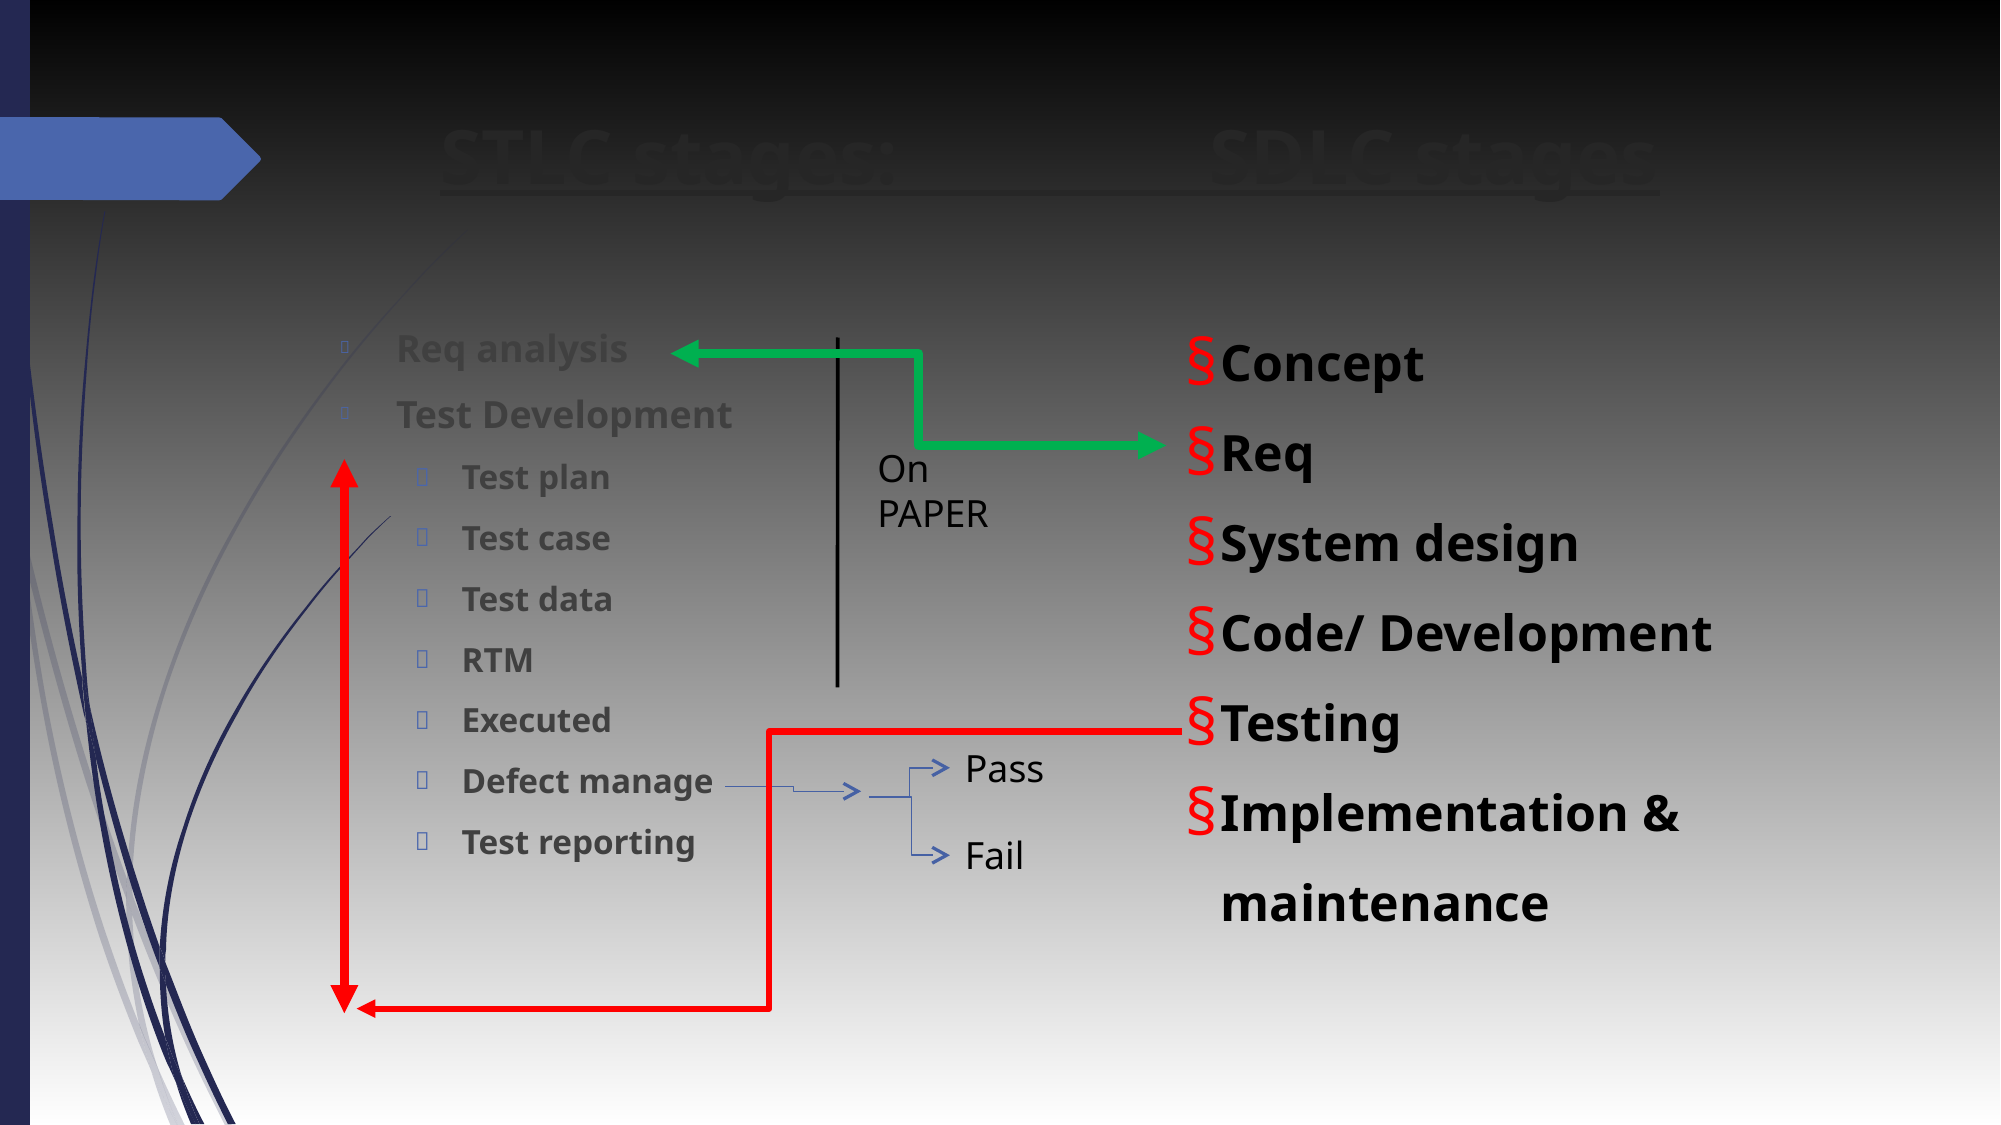

# STLC stages: SDLC stages
Concept
Req
System design
Code/ Development
Testing
Implementation & 	maintenance
Req analysis
Test Development
Test plan
Test case
Test data
RTM
Executed
Defect manage
Test reporting
On PAPER
Pass
Fail